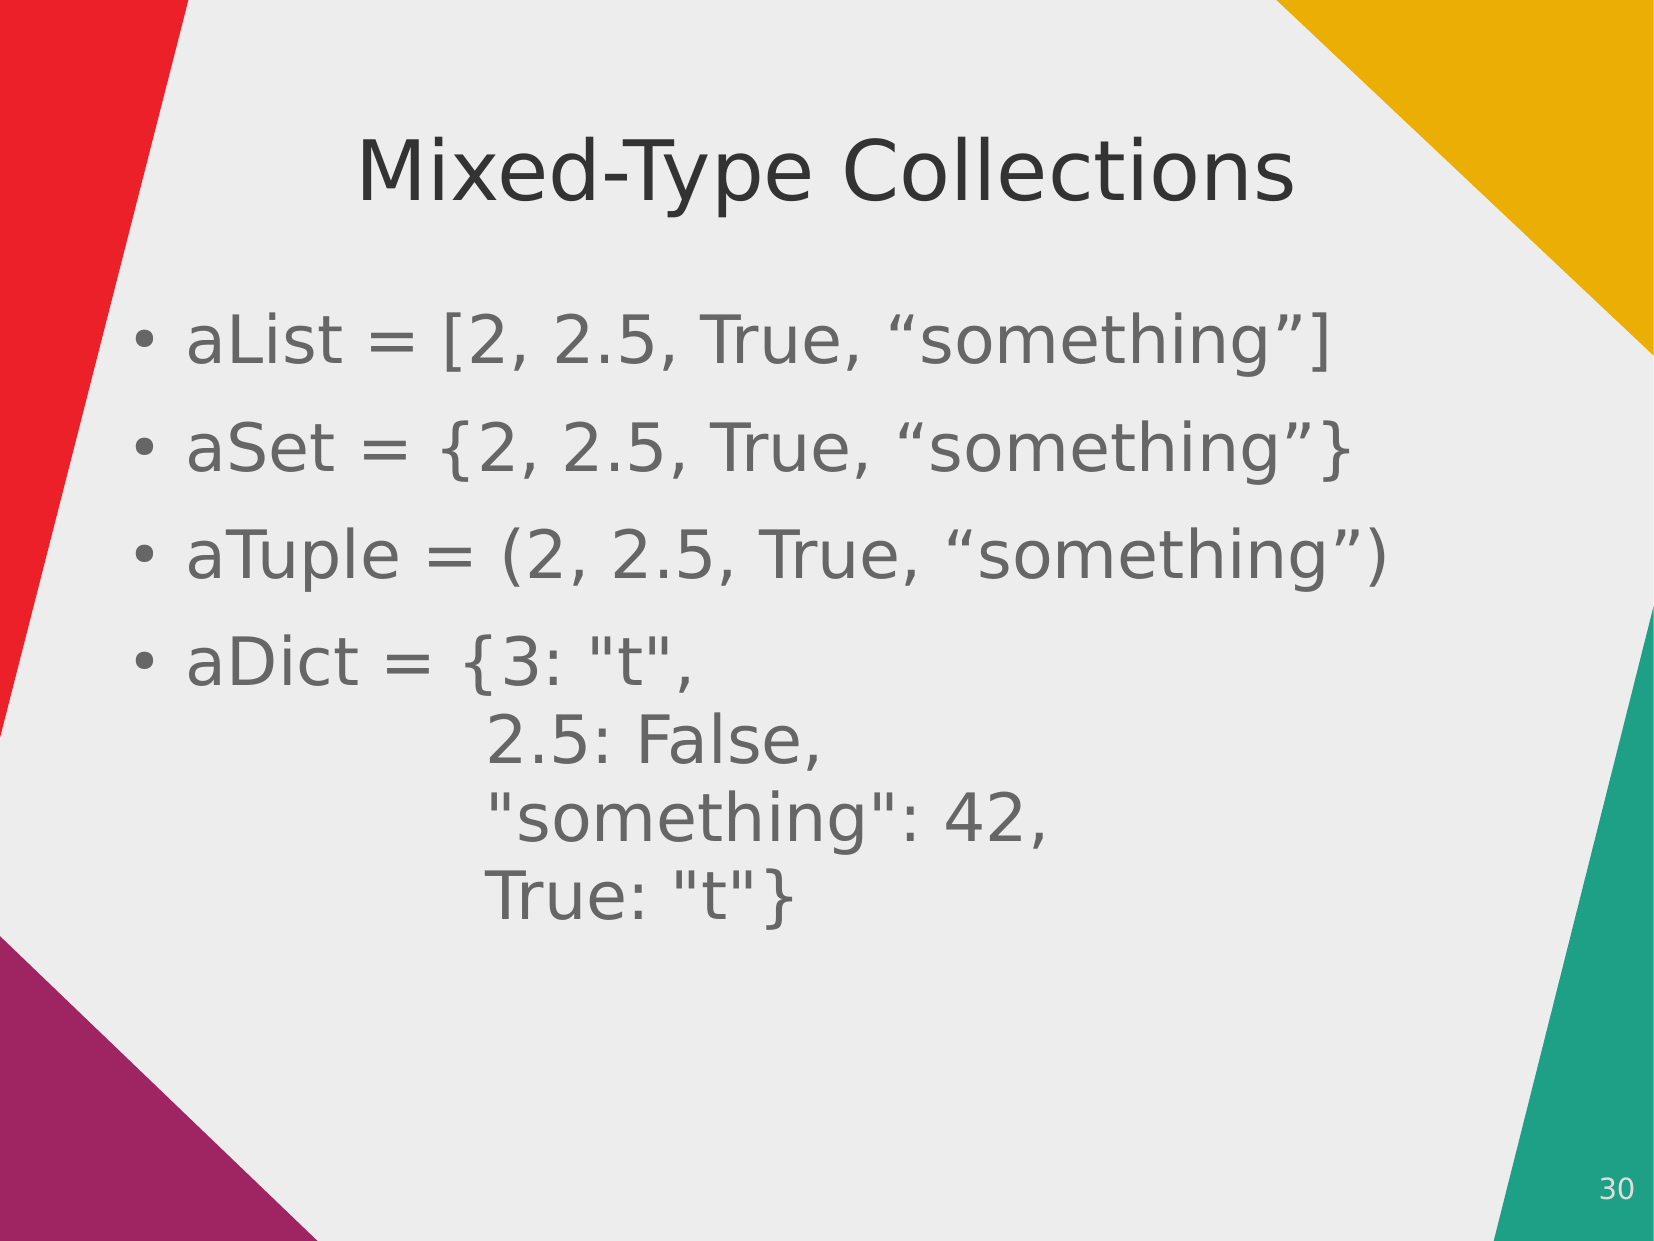

# Mixed-Type Collections
aList = [2, 2.5, True, “something”]
aSet = {2, 2.5, True, “something”}
aTuple = (2, 2.5, True, “something”)
aDict = {3: "t",
				2.5: False,
				"something": 42,
				True: "t"}
30